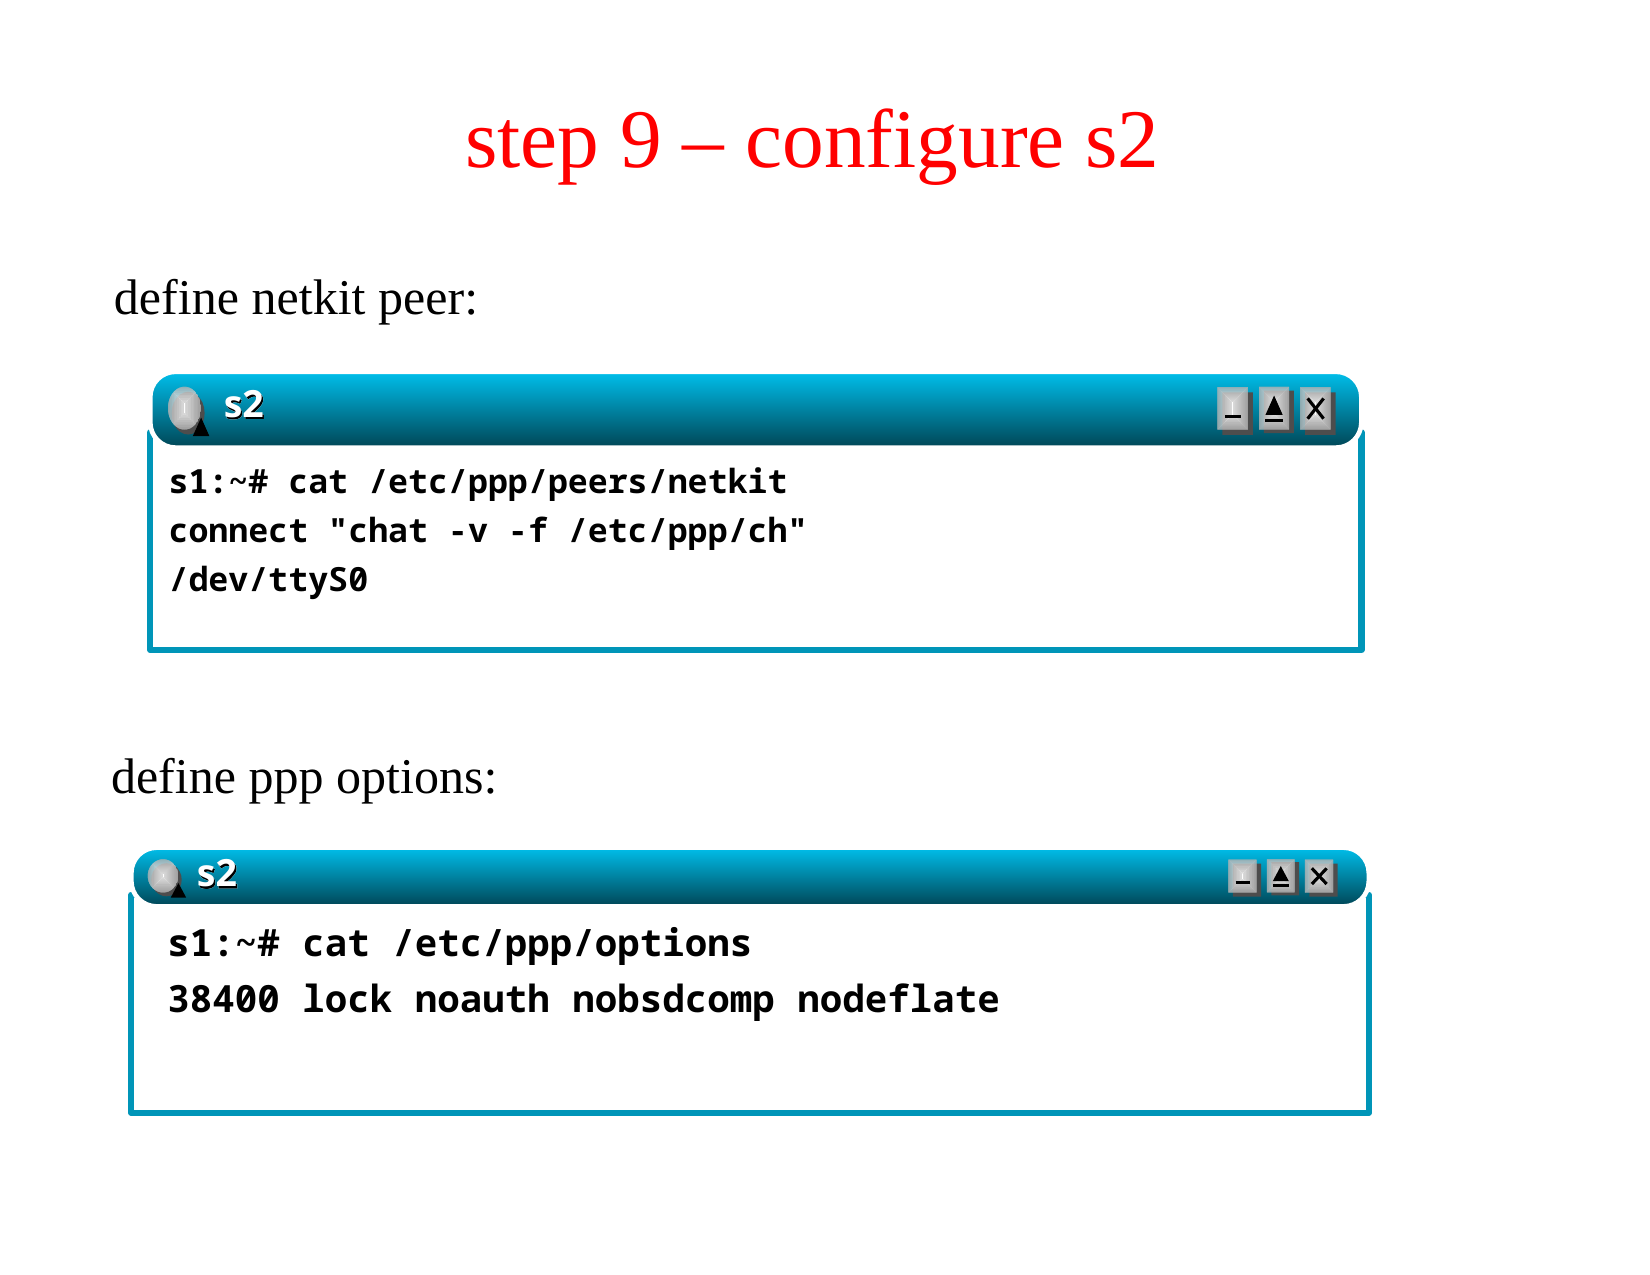

step 9 – configure s2
define netkit peer:
s2
 s1:~# cat /etc/ppp/peers/netkit
 connect "chat -v -f /etc/ppp/ch"
 /dev/ttyS0
define ppp options:
s2
 s1:~# cat /etc/ppp/options
 38400 lock noauth nobsdcomp nodeflate